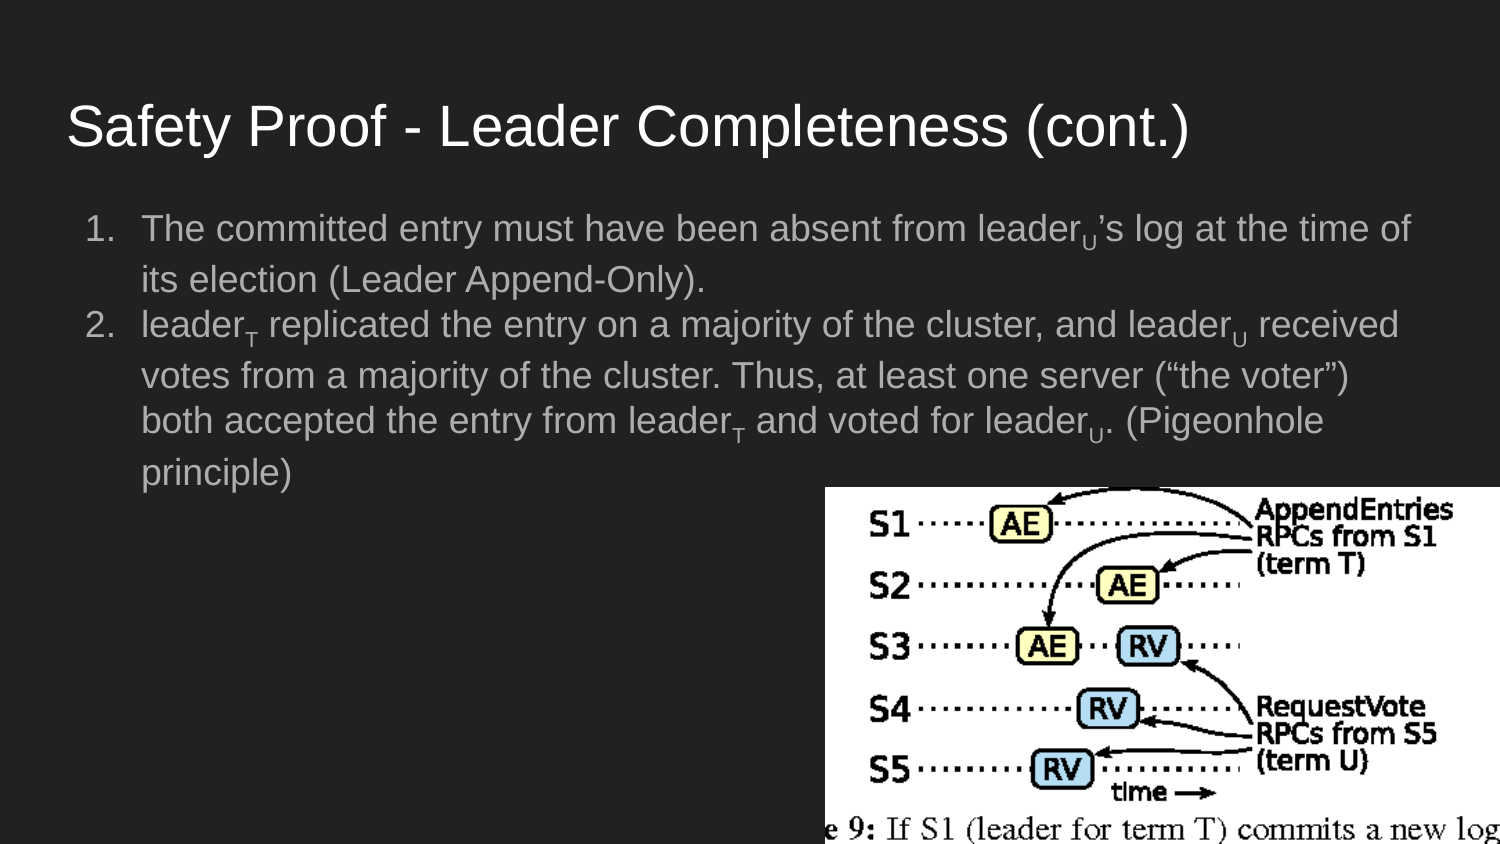

# Safety Proof - Leader Completeness (cont.)
The committed entry must have been absent from leaderU’s log at the time of its election (Leader Append-Only).
leaderT replicated the entry on a majority of the cluster, and leaderU received votes from a majority of the cluster. Thus, at least one server (“the voter”) both accepted the entry from leaderT and voted for leaderU. (Pigeonhole principle)